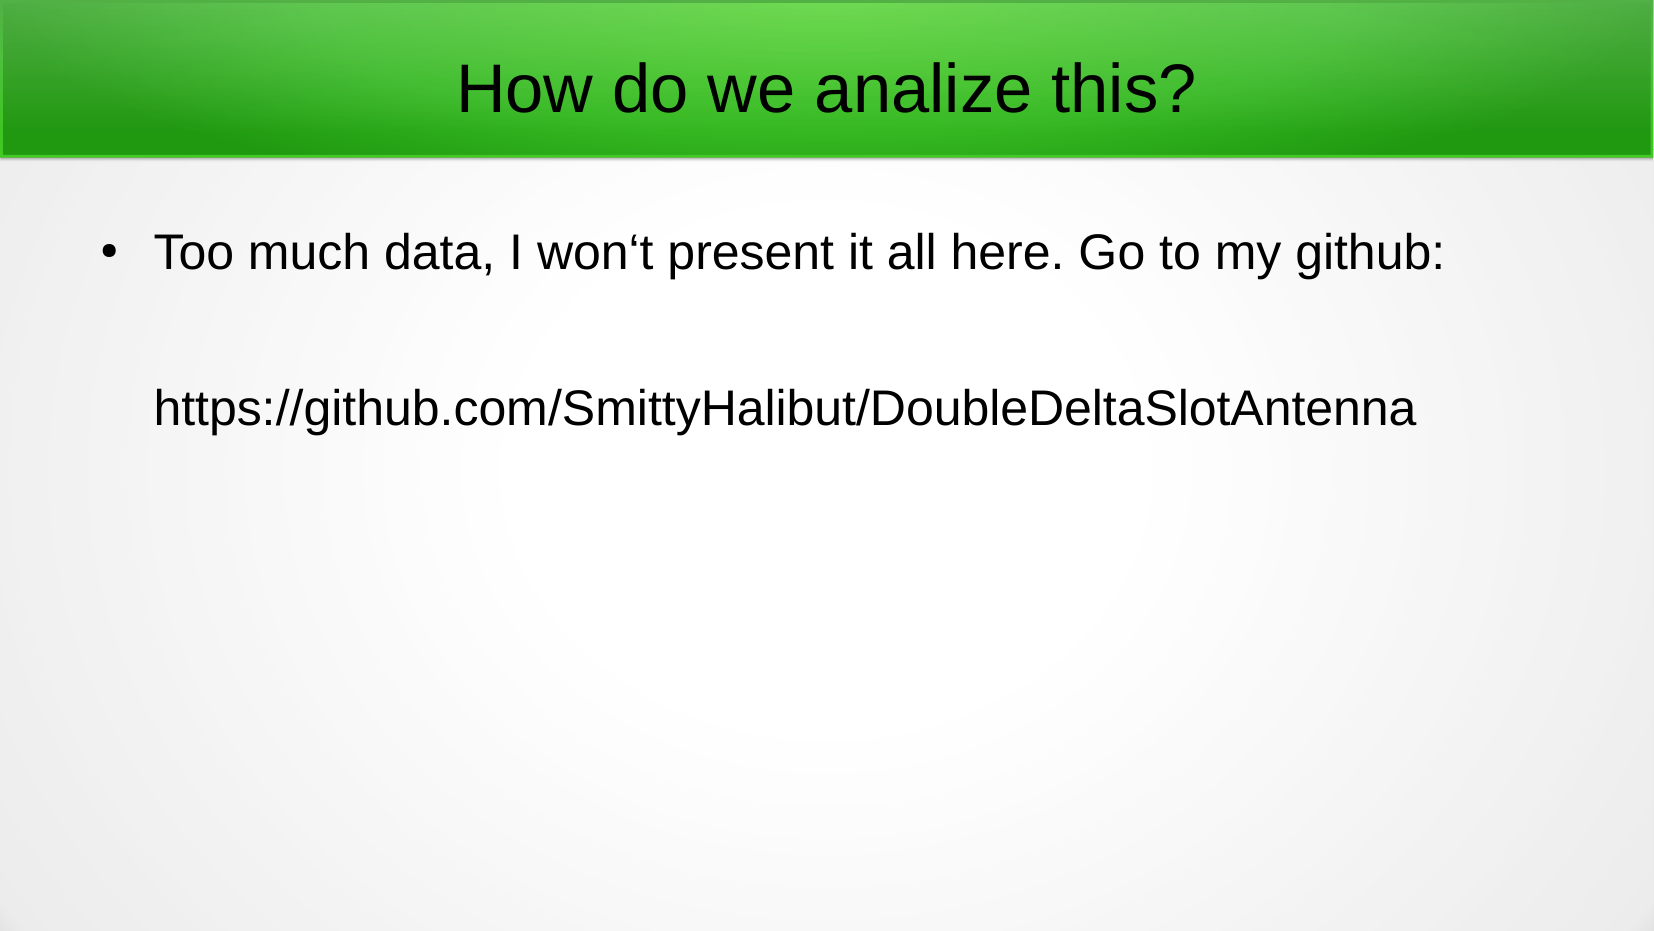

# How do we analize this?
Too much data, I won‘t present it all here. Go to my github:
https://github.com/SmittyHalibut/DoubleDeltaSlotAntenna